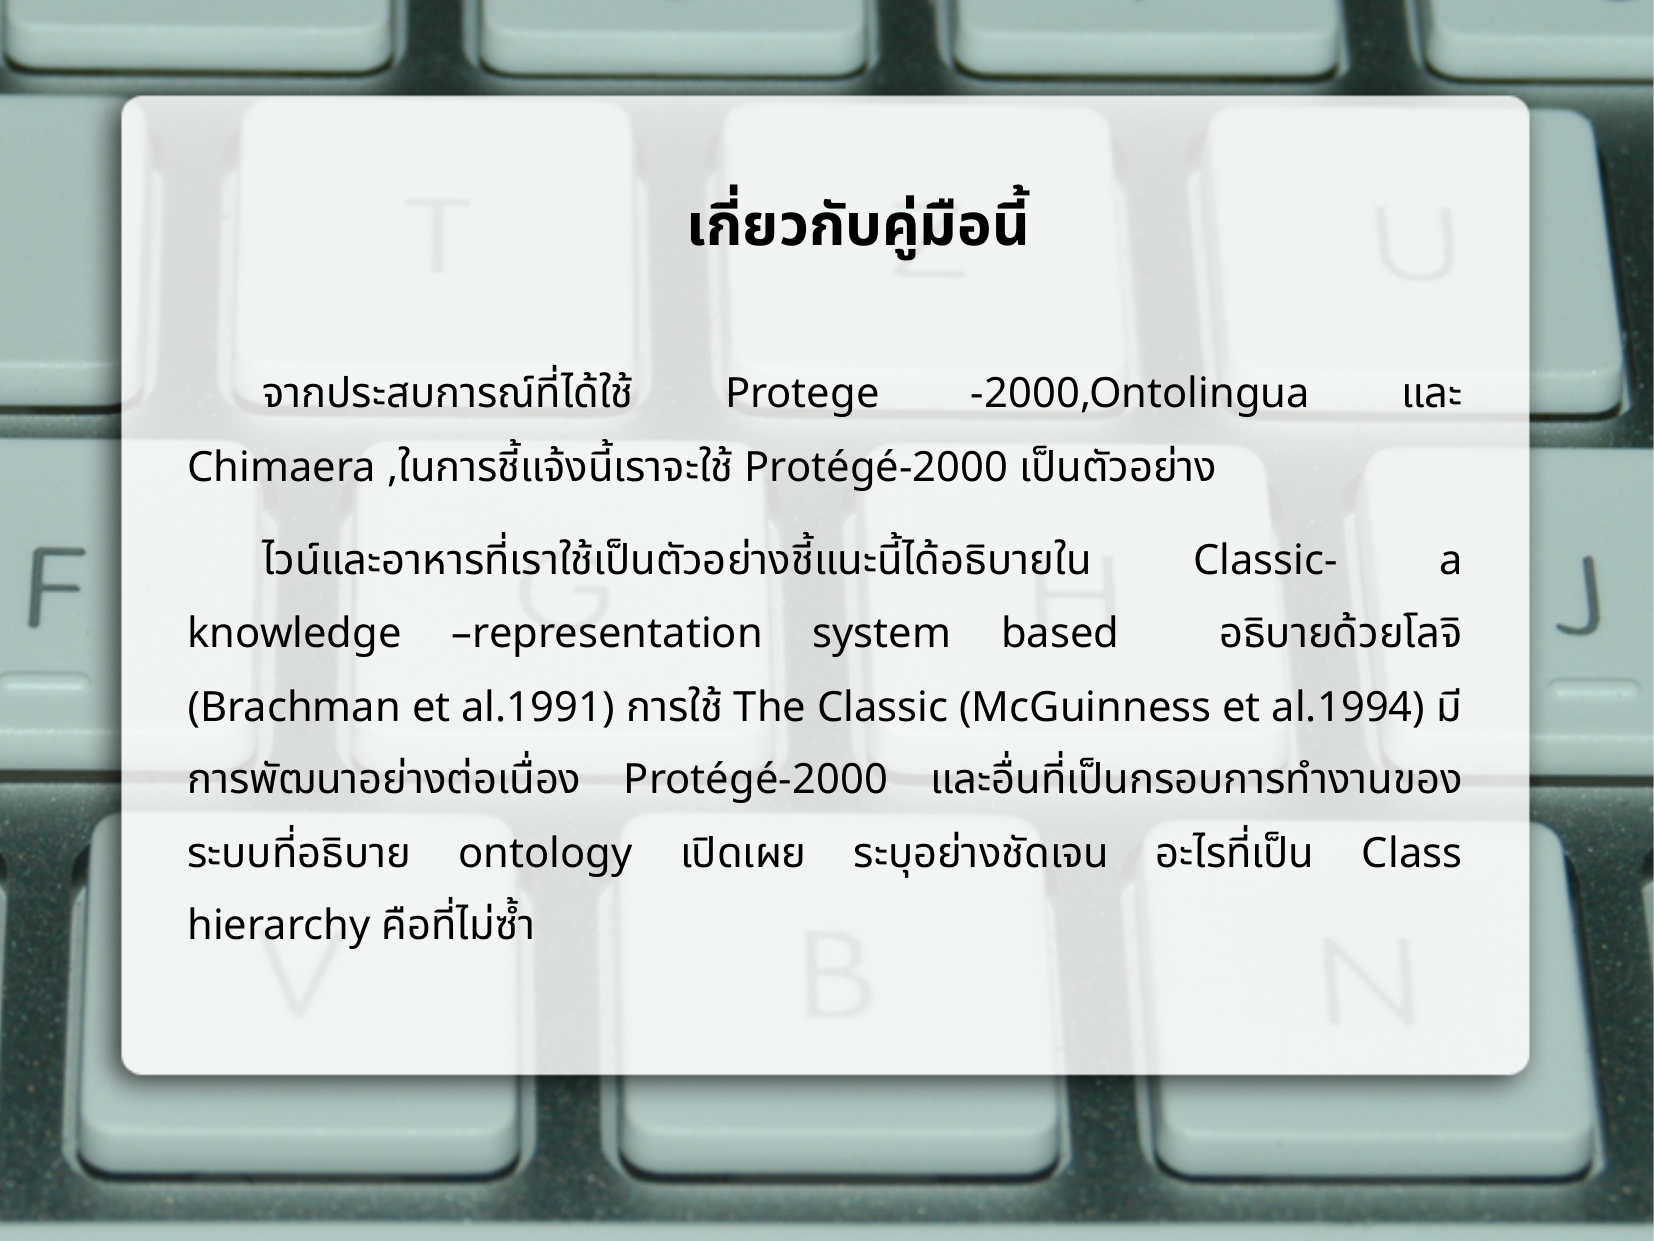

# เกี่ยวกับคู่มือนี้
จากประสบการณ์ที่ได้ใช้ Protege -2000,Ontolingua และ Chimaera ,ในการชี้แจ้งนี้เราจะใช้ Protégé-2000 เป็นตัวอย่าง
	ไวน์และอาหารที่เราใช้เป็นตัวอย่างชี้แนะนี้ได้อธิบายใน Classic- a knowledge –representation system based อธิบายด้วยโลจิ (Brachman et al.1991) การใช้ The Classic (McGuinness et al.1994) มีการพัฒนาอย่างต่อเนื่อง Protégé-2000 และอื่นที่เป็นกรอบการทำงานของระบบที่อธิบาย ontology เปิดเผย ระบุอย่างชัดเจน อะไรที่เป็น Class hierarchy คือที่ไม่ซ้ำ